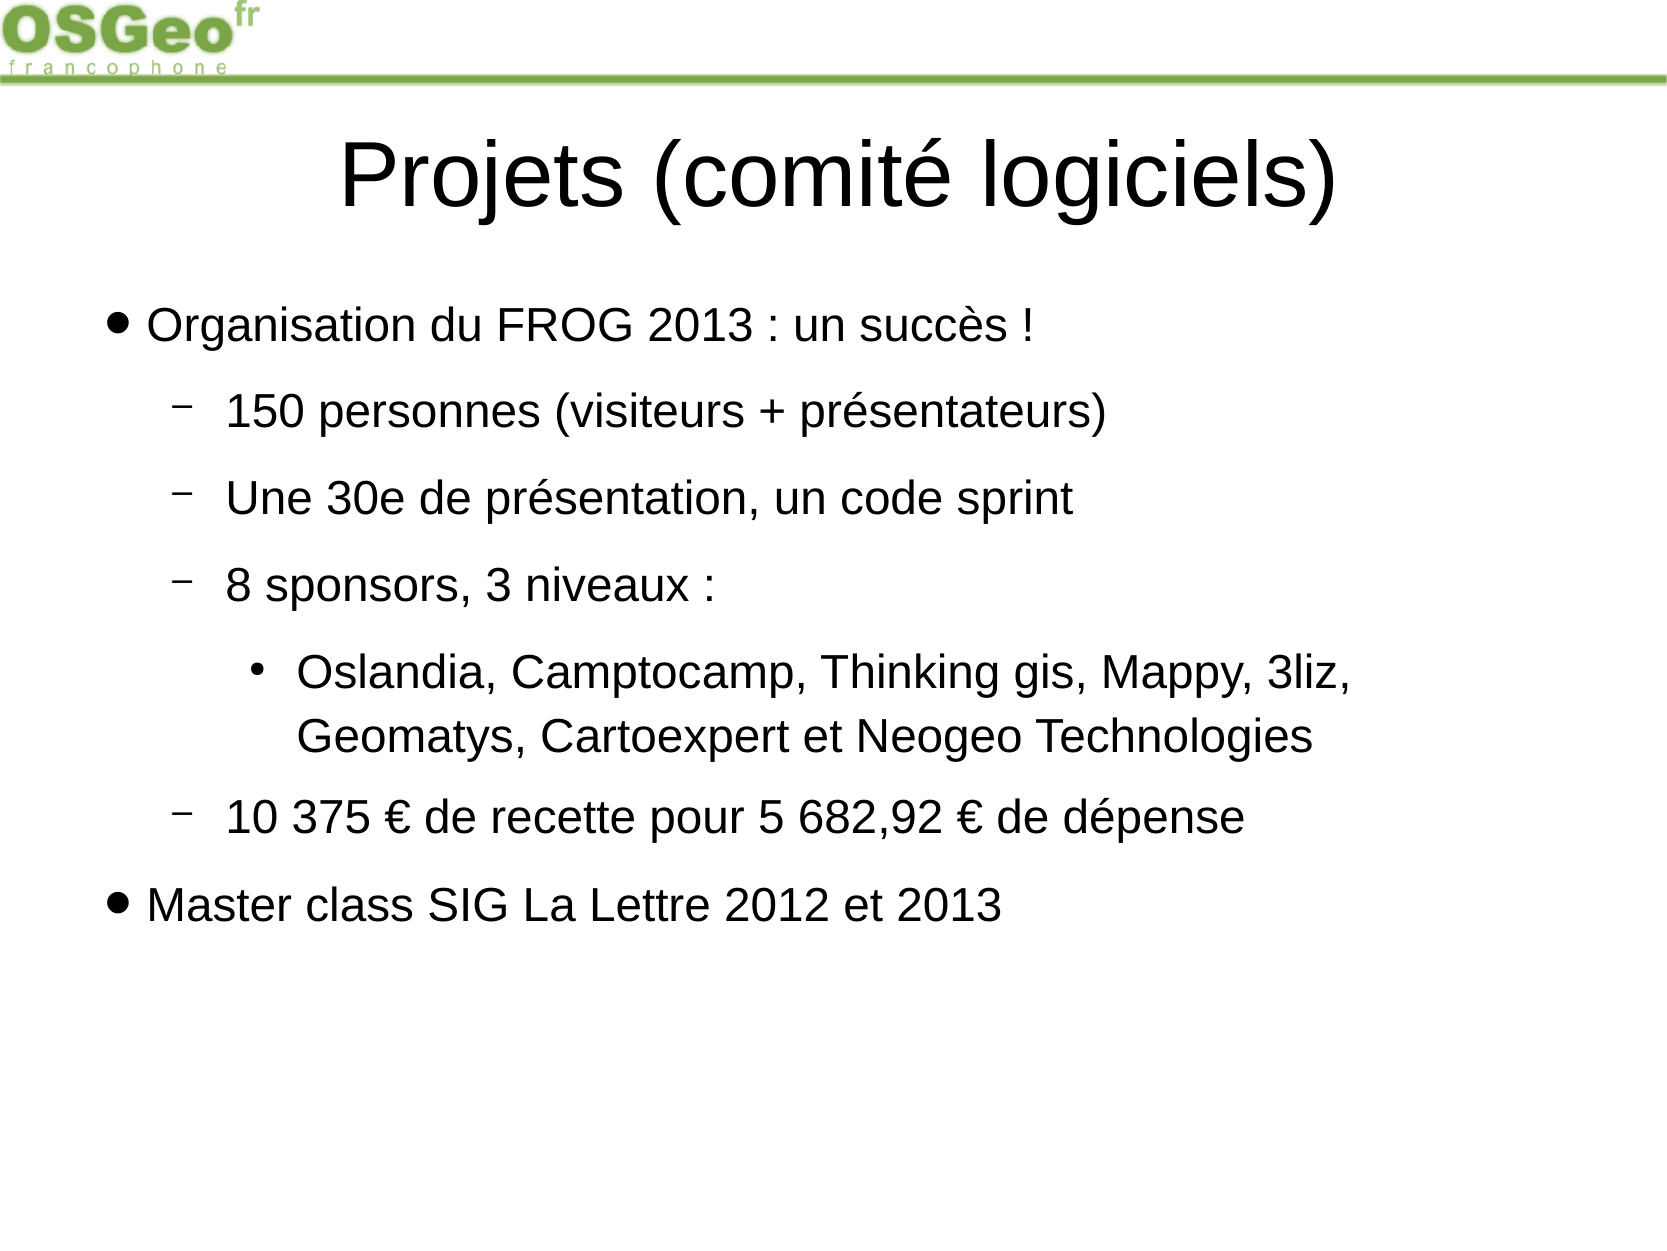

# Projets (comité logiciels)
Organisation du FROG 2013 : un succès !
150 personnes (visiteurs + présentateurs)
Une 30e de présentation, un code sprint
8 sponsors, 3 niveaux :
Oslandia, Camptocamp, Thinking gis, Mappy, 3liz, Geomatys, Cartoexpert et Neogeo Technologies
10 375 € de recette pour 5 682,92 € de dépense
Master class SIG La Lettre 2012 et 2013